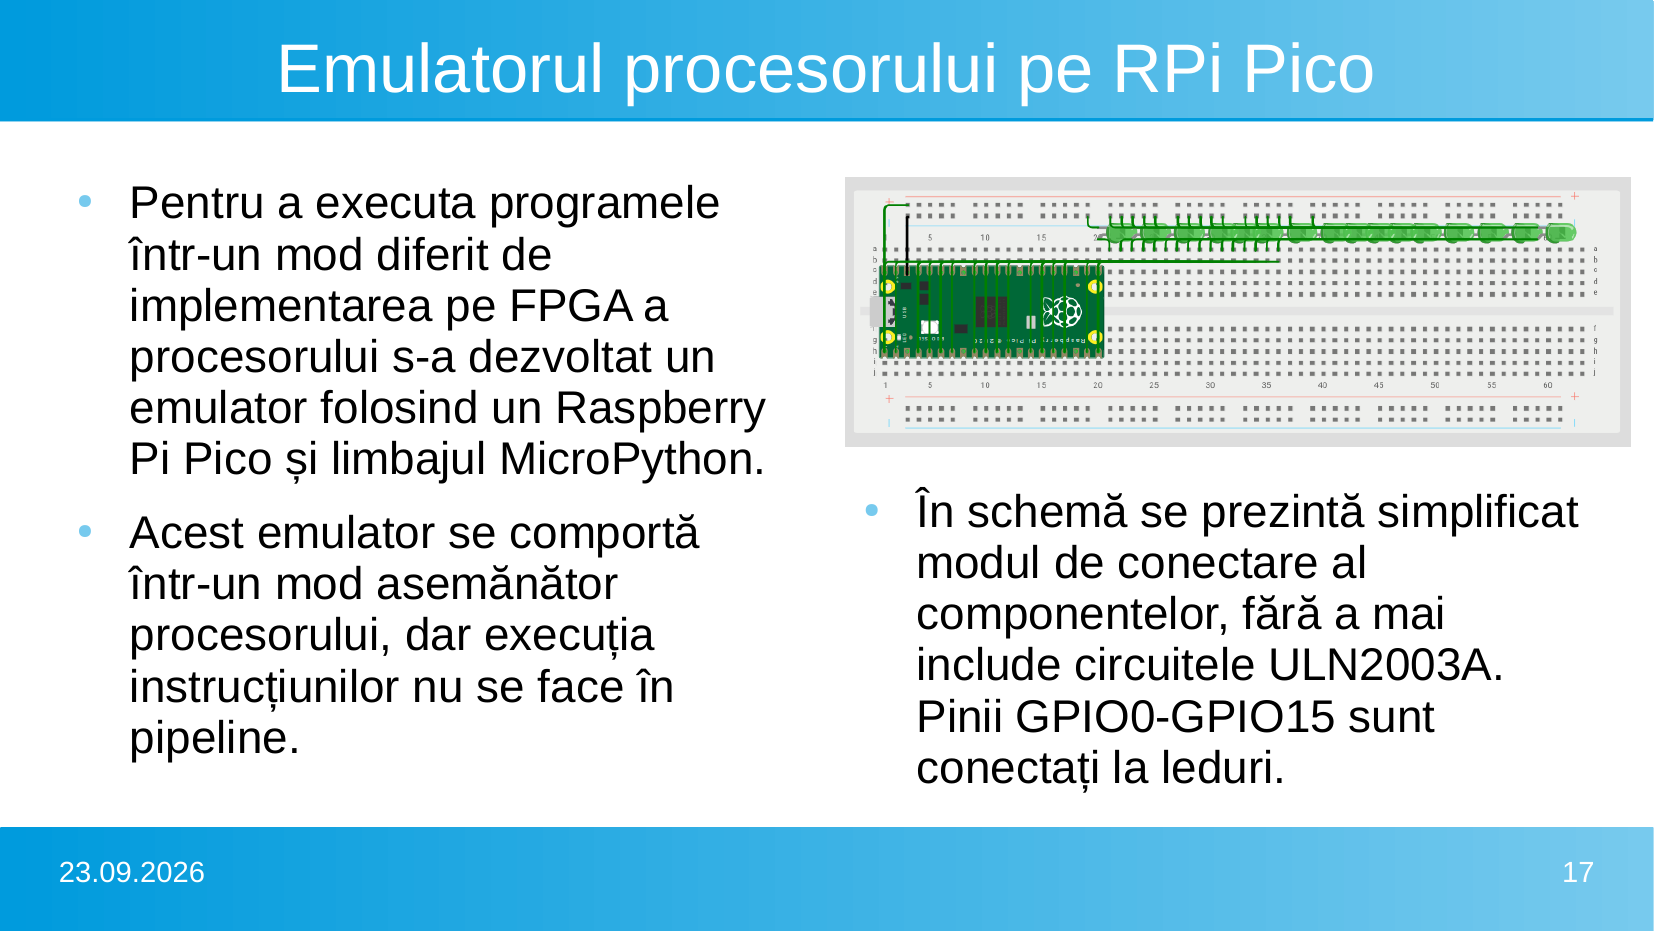

# Emulatorul procesorului pe RPi Pico
Pentru a executa programele într-un mod diferit de implementarea pe FPGA a procesorului s-a dezvoltat un emulator folosind un Raspberry Pi Pico și limbajul MicroPython.
Acest emulator se comportă într-un mod asemănător procesorului, dar execuția instrucțiunilor nu se face în pipeline.
În schemă se prezintă simplificat modul de conectare al componentelor, fără a mai include circuitele ULN2003A. Pinii GPIO0-GPIO15 sunt conectați la leduri.
17